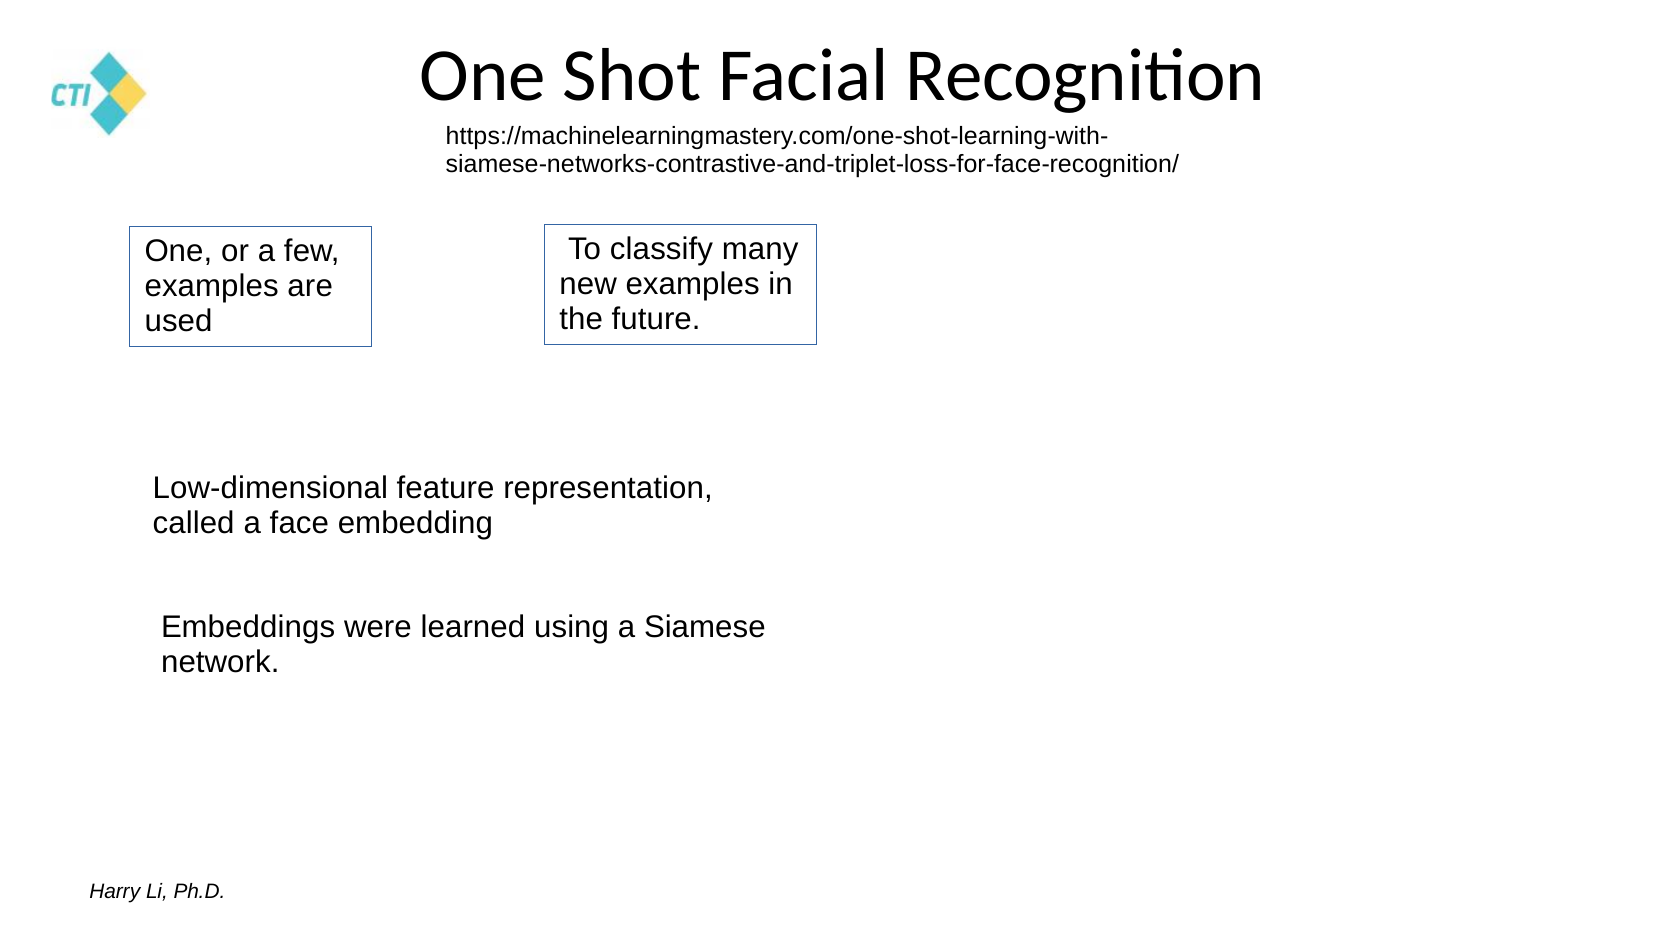

One Shot Facial Recognition
https://machinelearningmastery.com/one-shot-learning-with-siamese-networks-contrastive-and-triplet-loss-for-face-recognition/
 To classify many new examples in the future.
One, or a few, examples are used
Low-dimensional feature representation, called a face embedding
Embeddings were learned using a Siamese network.
Harry Li, Ph.D.